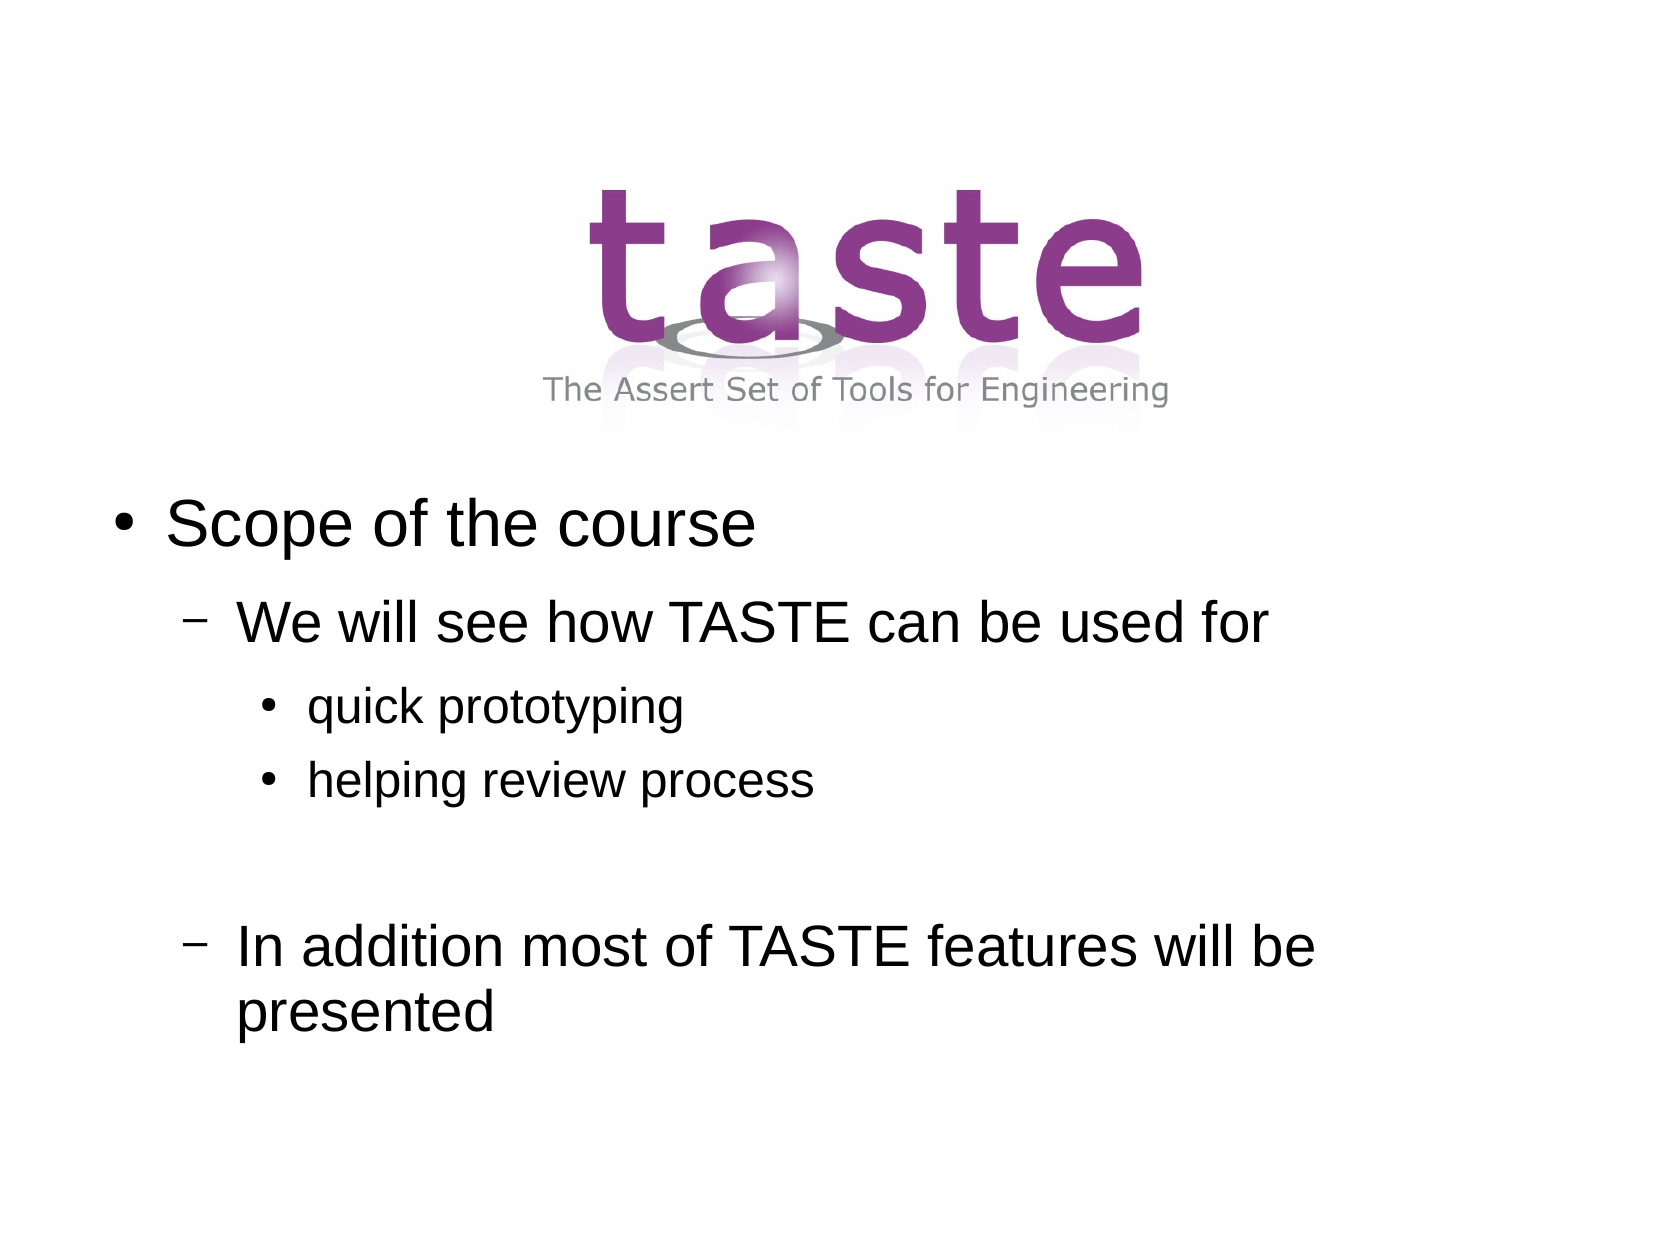

# Scope of the course
We will see how TASTE can be used for
quick prototyping
helping review process
In addition most of TASTE features will be presented